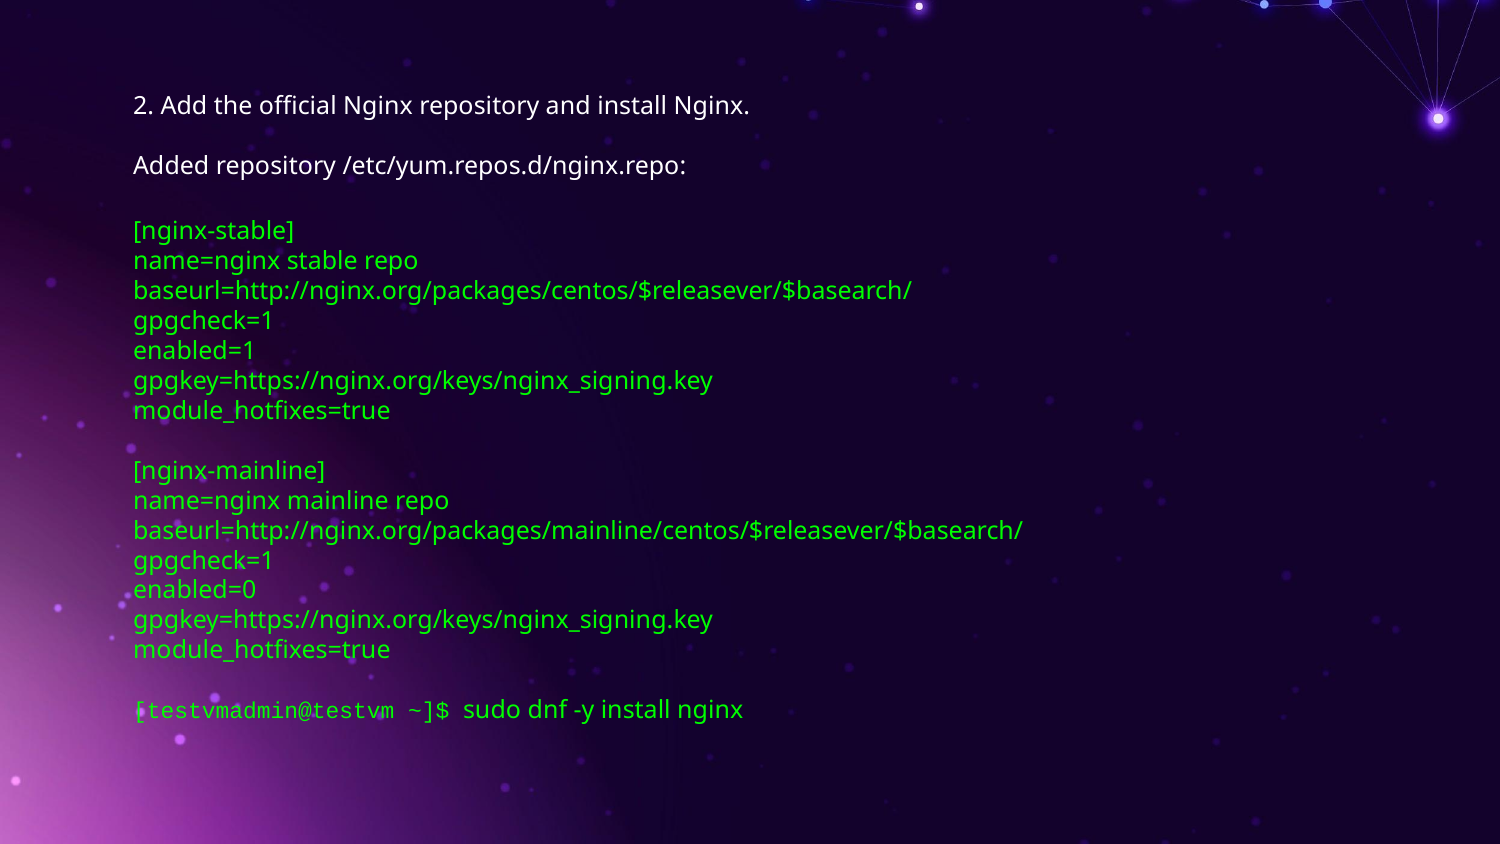

# 2. Add the official Nginx repository and install Nginx.
Added repository /etc/yum.repos.d/nginx.repo:
[nginx-stable]
name=nginx stable repo
baseurl=http://nginx.org/packages/centos/$releasever/$basearch/
gpgcheck=1
enabled=1
gpgkey=https://nginx.org/keys/nginx_signing.key
module_hotfixes=true
[nginx-mainline]
name=nginx mainline repo
baseurl=http://nginx.org/packages/mainline/centos/$releasever/$basearch/
gpgcheck=1
enabled=0
gpgkey=https://nginx.org/keys/nginx_signing.key
module_hotfixes=true
[testvmadmin@testvm ~]$ sudo dnf -y install nginx